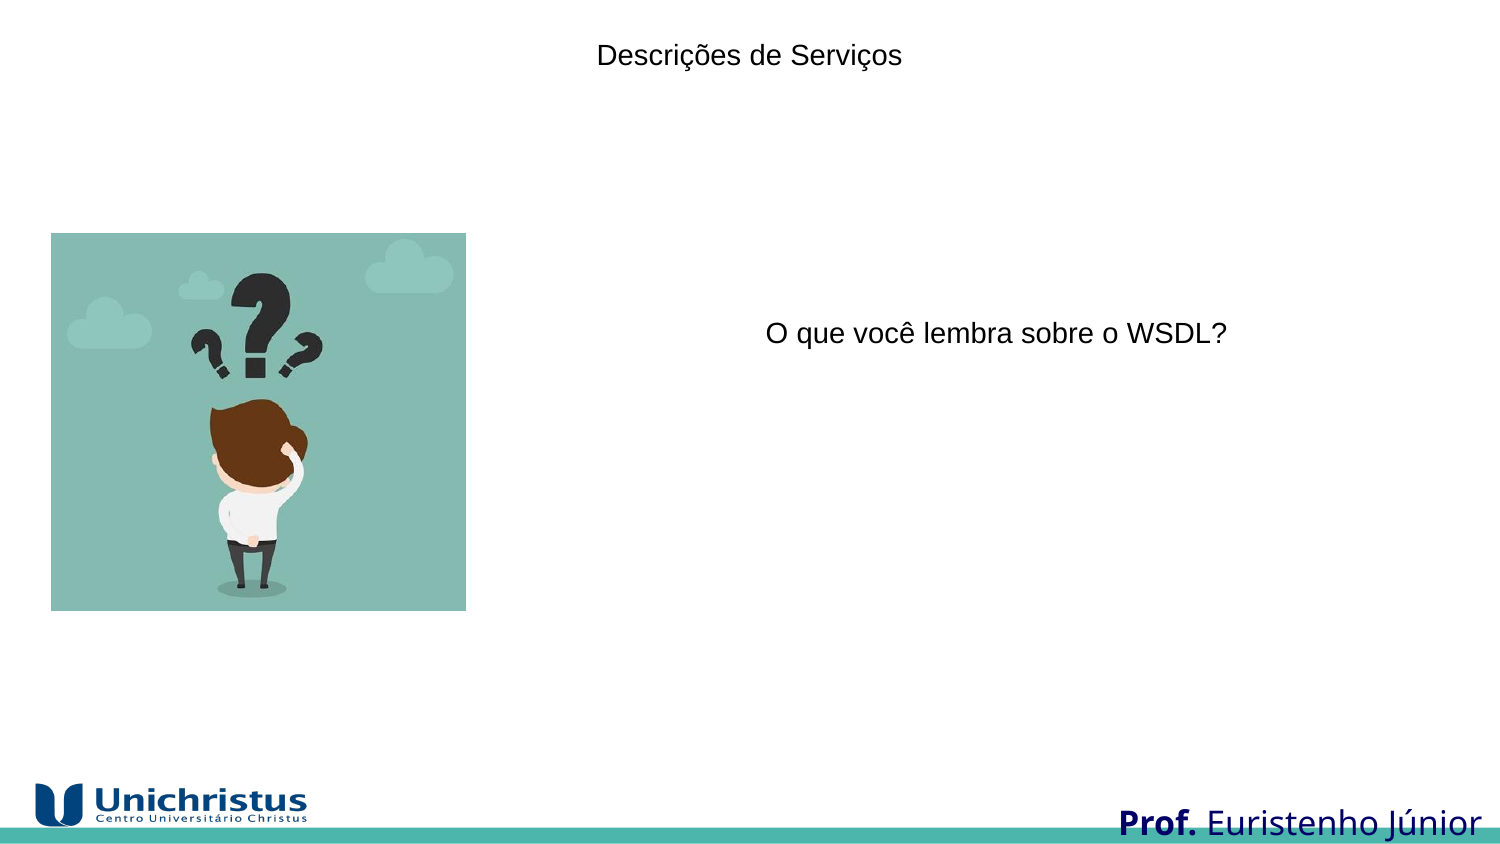

# Descrições de Serviços
O que você lembra sobre o WSDL?
Prof. Euristenho Júnior